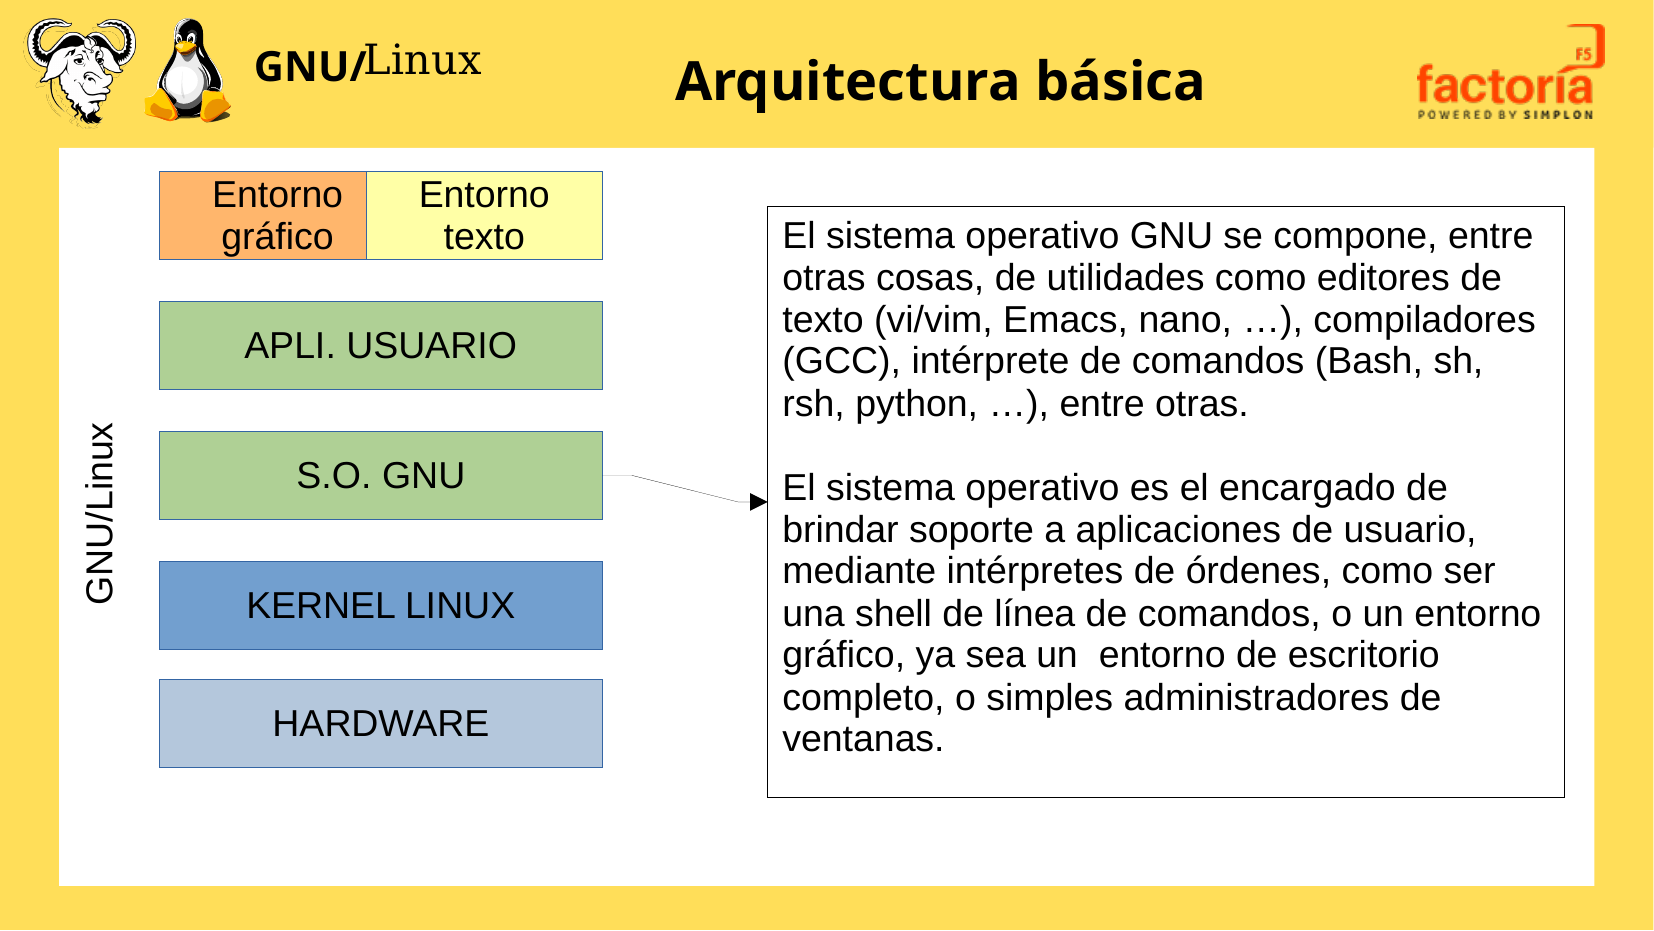

GNU/
Arquitectura básica
# Linux
Entorno
gráfico
Entorno
texto
El sistema operativo GNU se compone, entre otras cosas, de utilidades como editores de texto (vi/vim, Emacs, nano, …), compiladores (GCC), intérprete de comandos (Bash, sh, rsh, python, …), entre otras.
El sistema operativo es el encargado de brindar soporte a aplicaciones de usuario, mediante intérpretes de órdenes, como ser una shell de línea de comandos, o un entorno gráfico, ya sea un entorno de escritorio completo, o simples administradores de ventanas.
APLI. USUARIO
S.O. GNU
GNU/Linux
KERNEL LINUX
HARDWARE